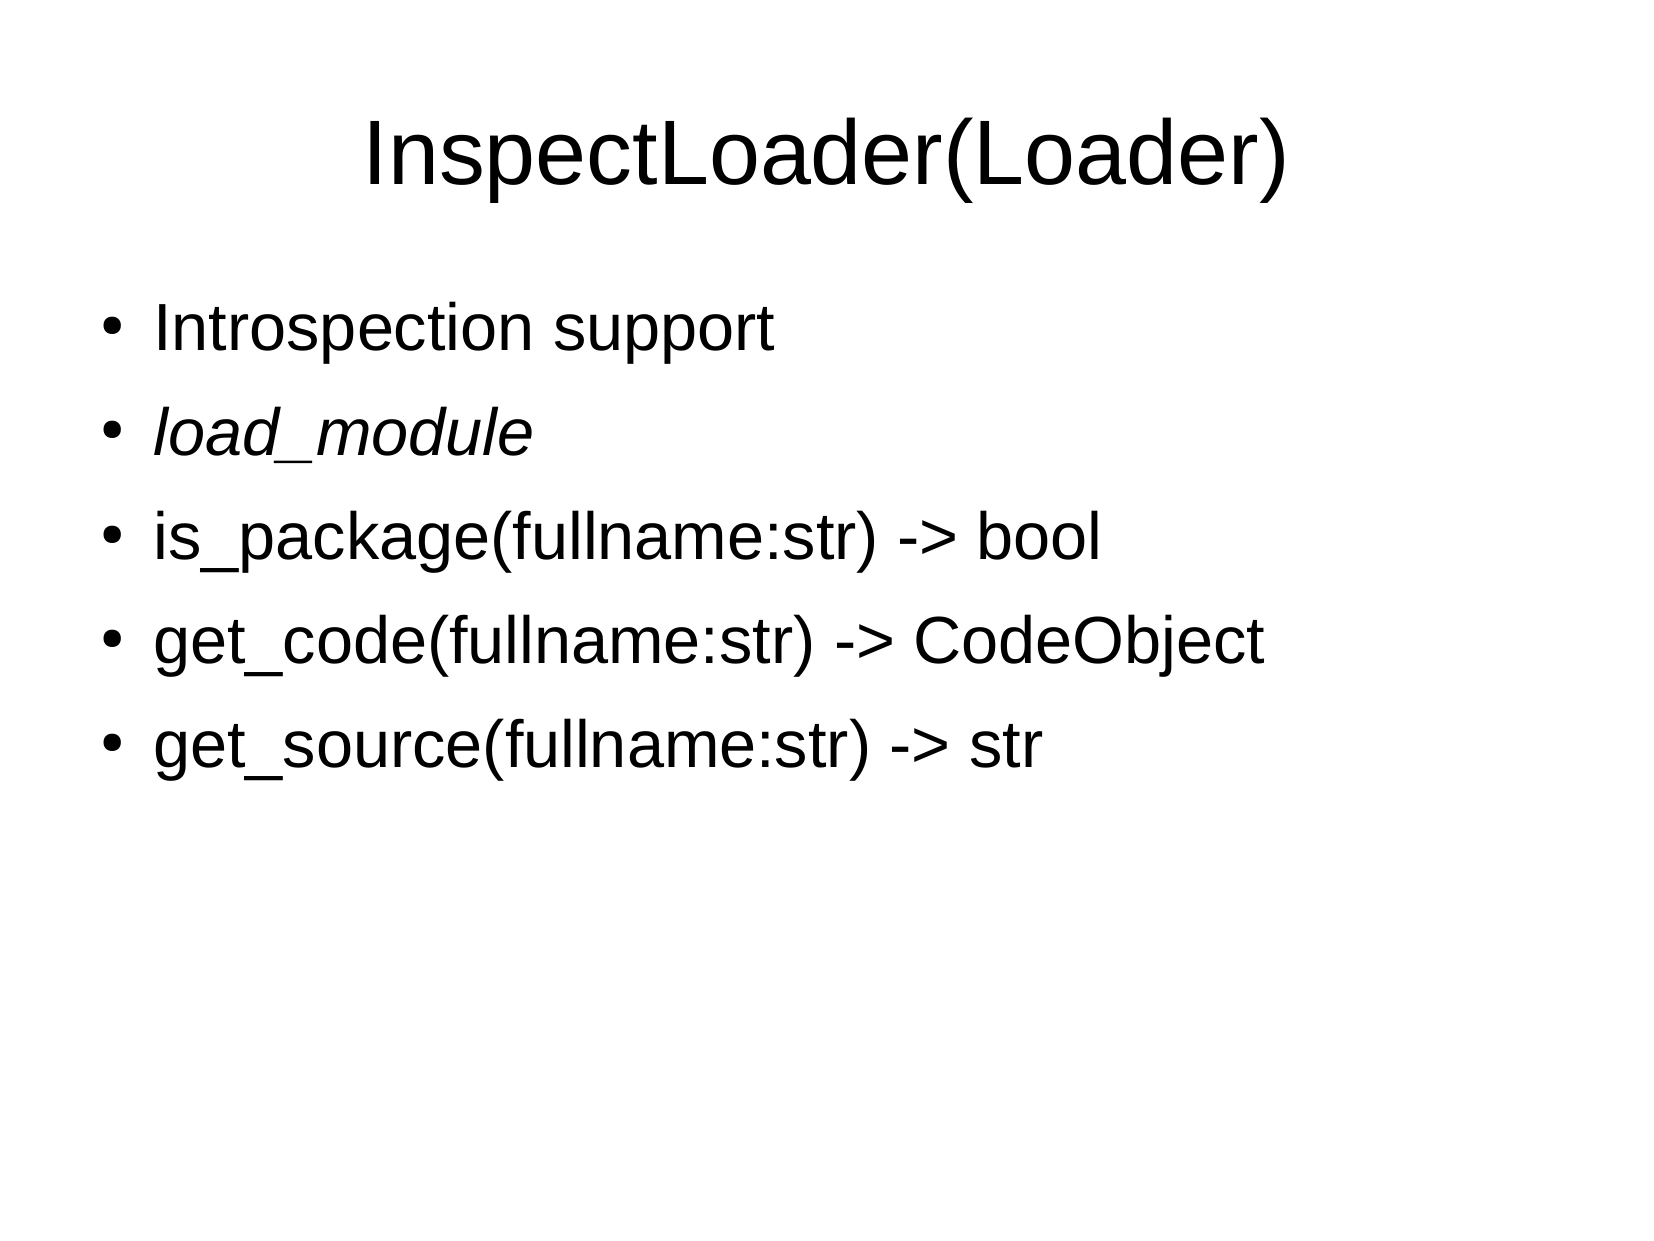

# InspectLoader(Loader)
Introspection support
load_module
is_package(fullname:str) -> bool
get_code(fullname:str) -> CodeObject
get_source(fullname:str) -> str